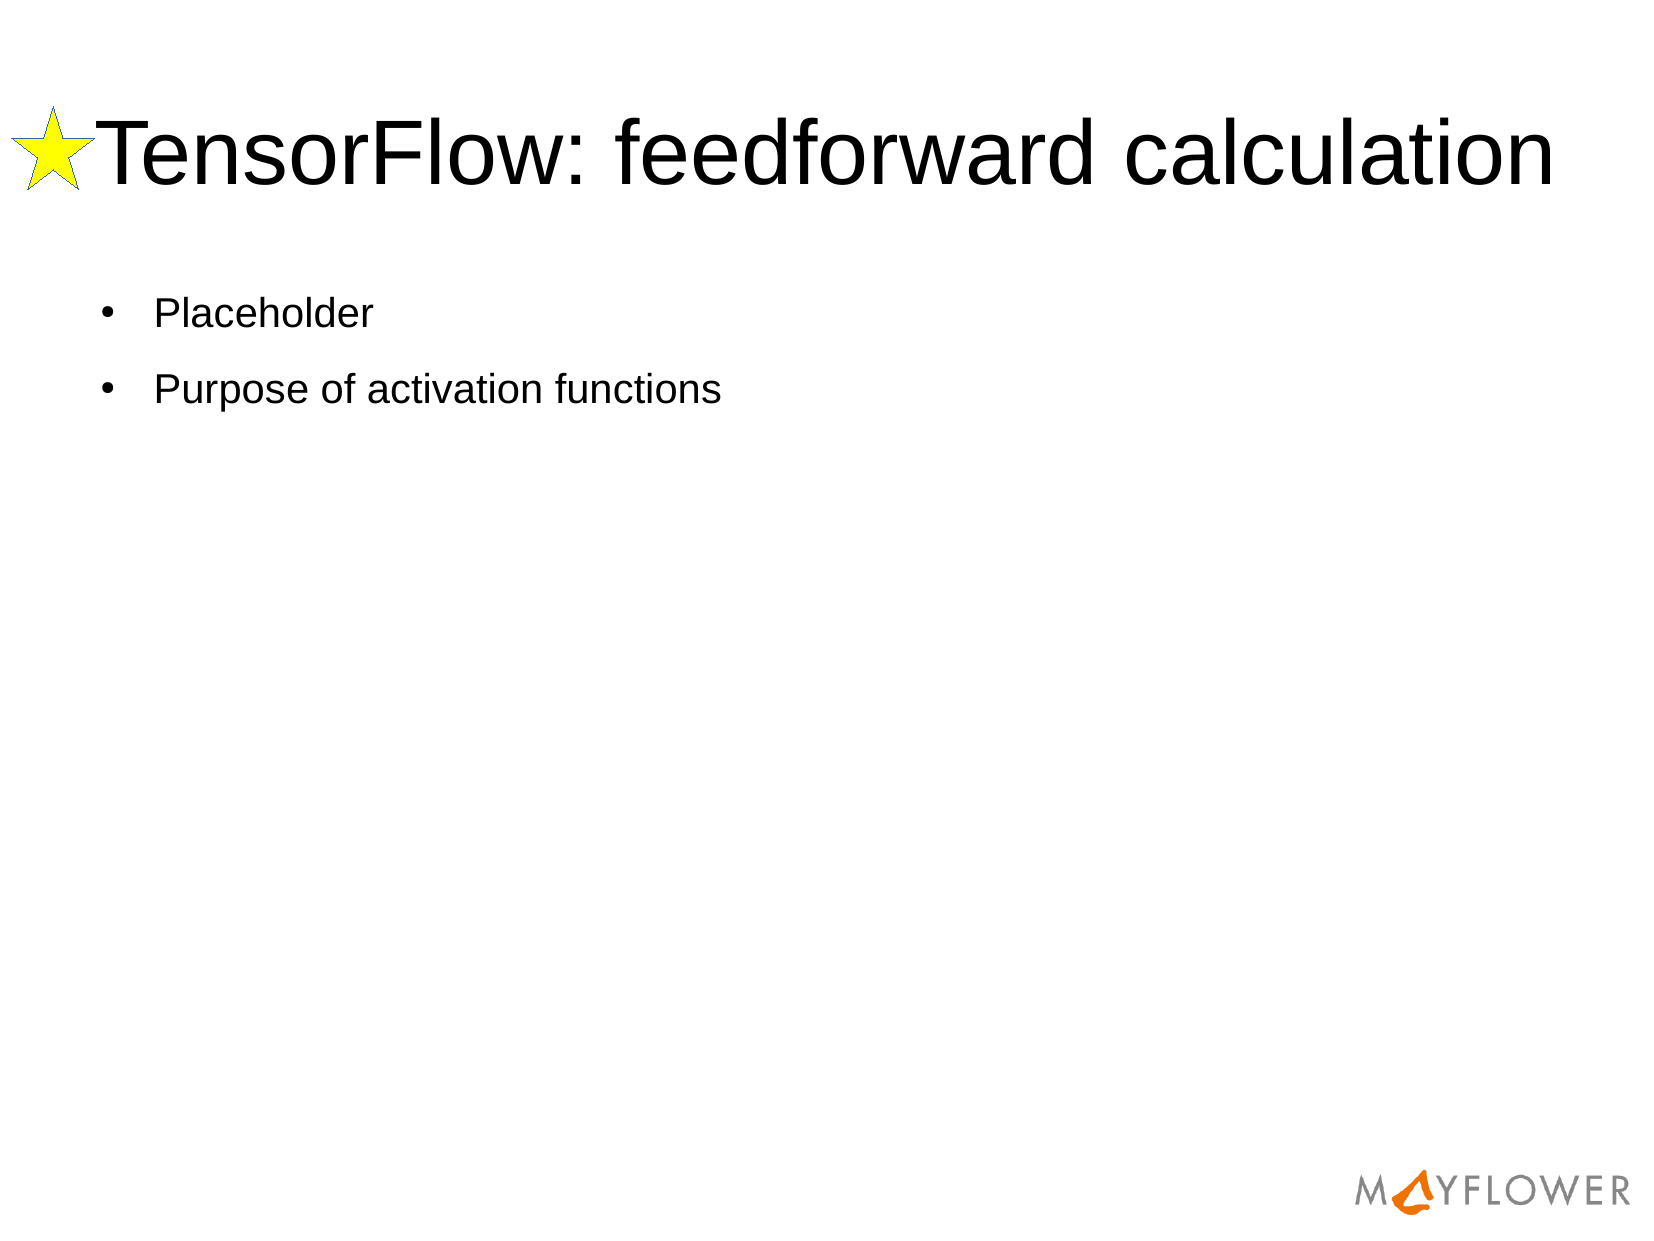

# TensorFlow: feedforward calculation
Placeholder
Purpose of activation functions